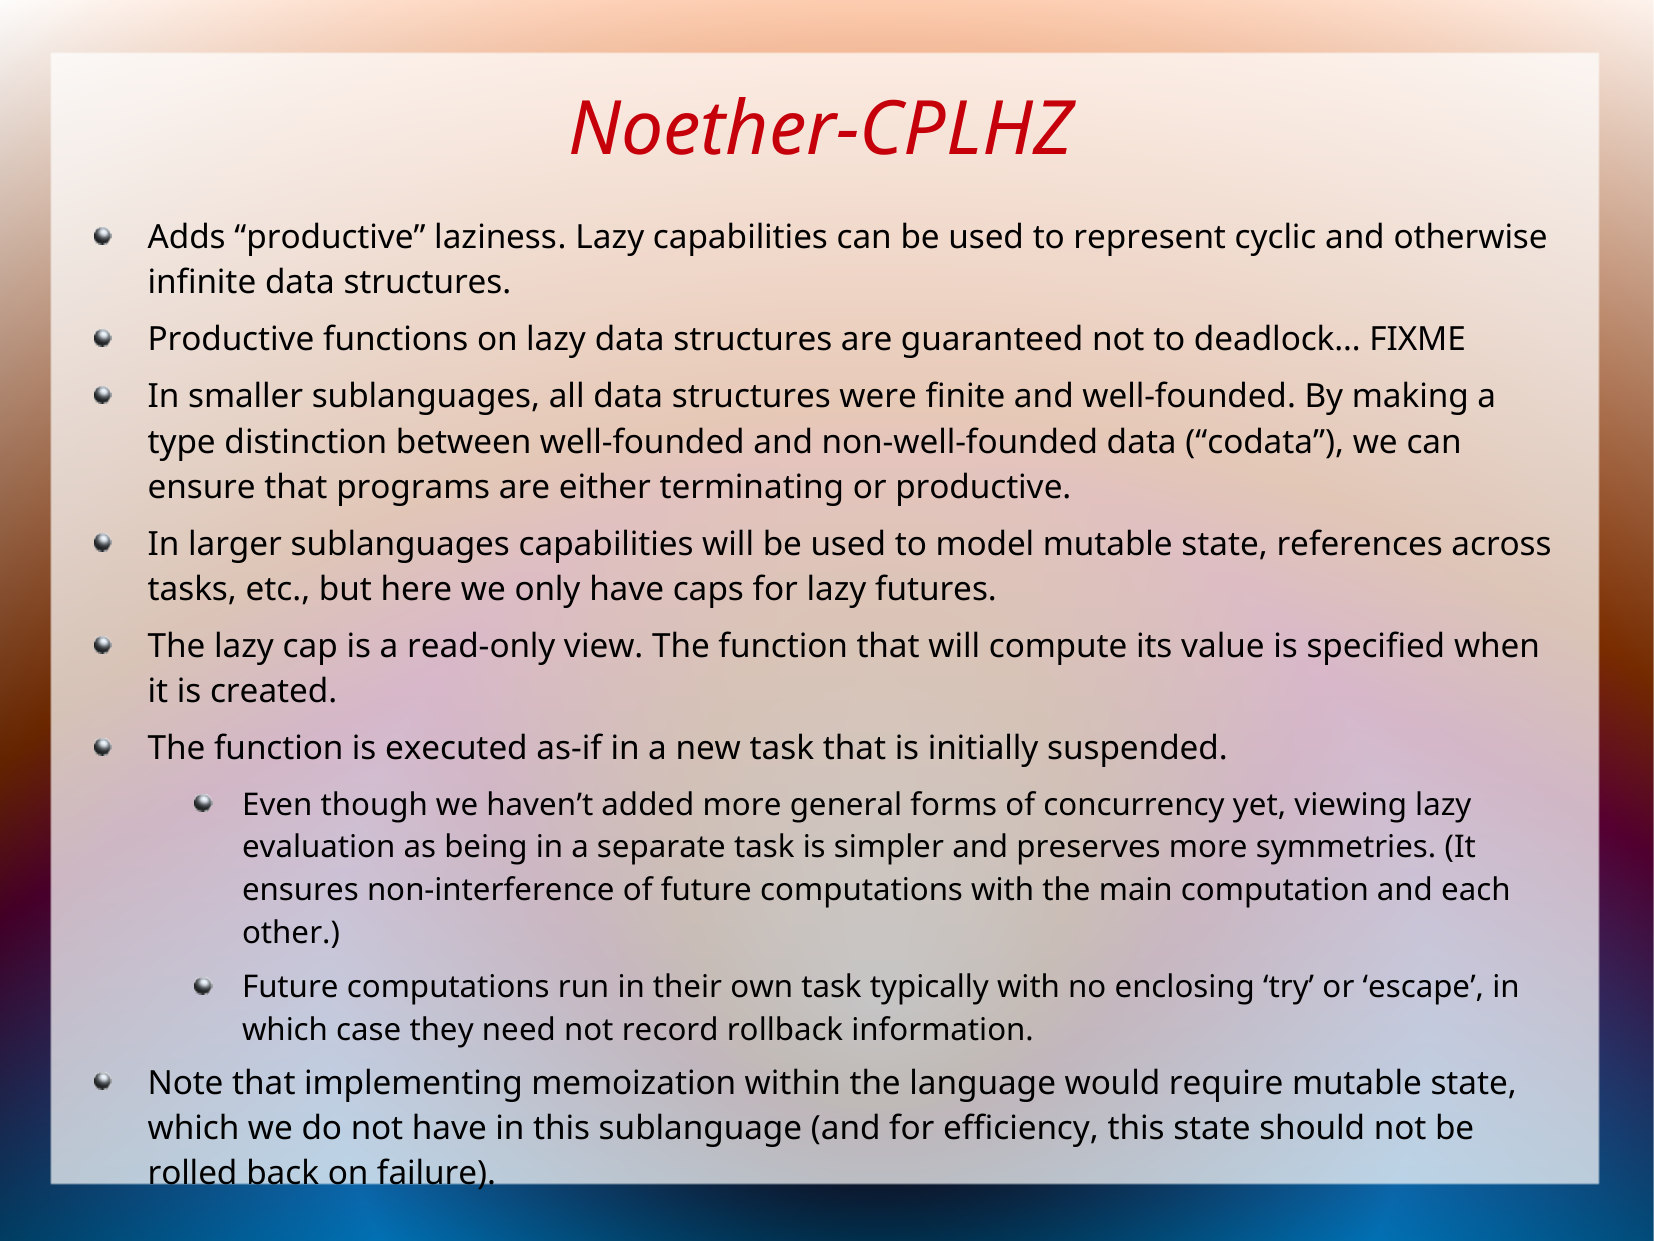

# Noether-CPLHZ
Adds “productive” laziness. Lazy capabilities can be used to represent cyclic and otherwise infinite data structures.
Productive functions on lazy data structures are guaranteed not to deadlock… FIXME
In smaller sublanguages, all data structures were finite and well-founded. By making a type distinction between well-founded and non-well-founded data (“codata”), we can ensure that programs are either terminating or productive.
In larger sublanguages capabilities will be used to model mutable state, references across tasks, etc., but here we only have caps for lazy futures.
The lazy cap is a read-only view. The function that will compute its value is specified when it is created.
The function is executed as-if in a new task that is initially suspended.
Even though we haven’t added more general forms of concurrency yet, viewing lazy evaluation as being in a separate task is simpler and preserves more symmetries. (It ensures non-interference of future computations with the main computation and each other.)
Future computations run in their own task typically with no enclosing ‘try’ or ‘escape’, in which case they need not record rollback information.
Note that implementing memoization within the language would require mutable state, which we do not have in this sublanguage (and for efficiency, this state should not be rolled back on failure).